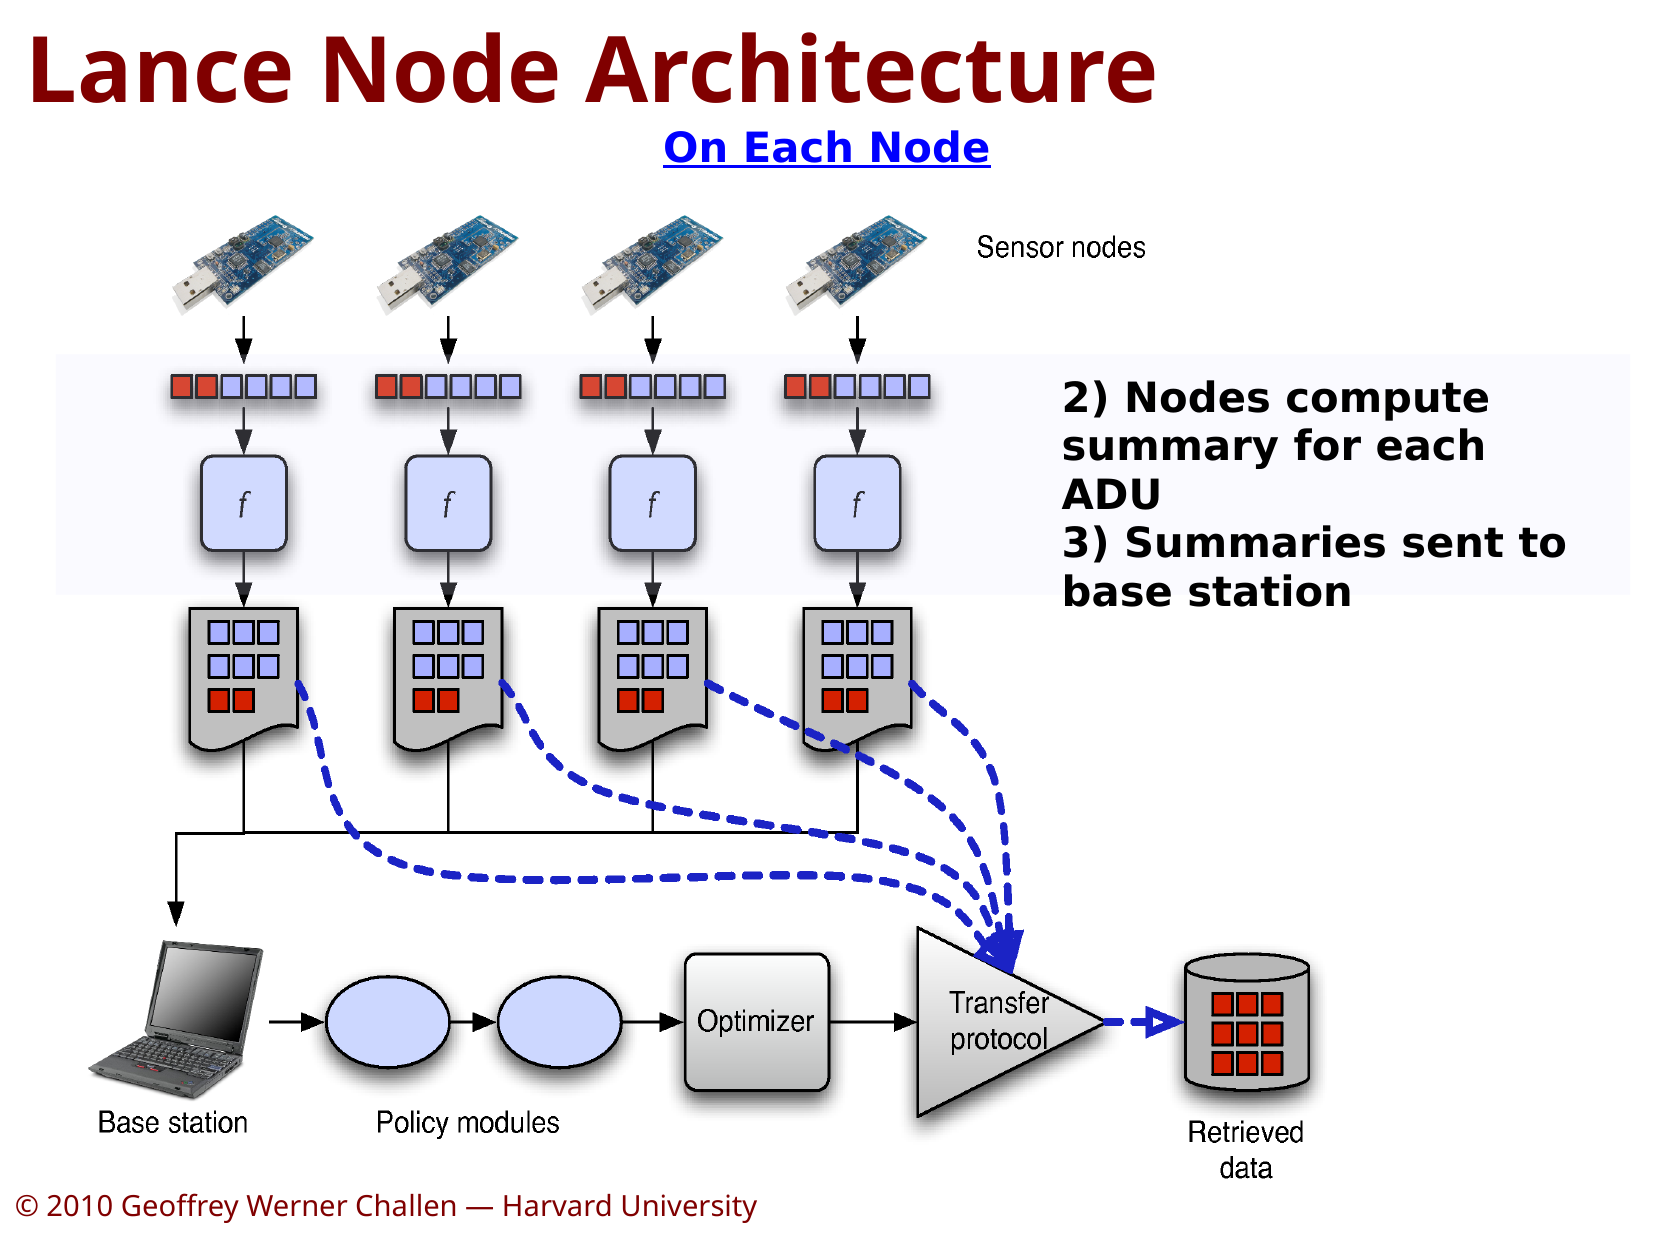

# Lance Node Architecture
On Each Node
2) Nodes compute summary for each ADU
3) Summaries sent to base station